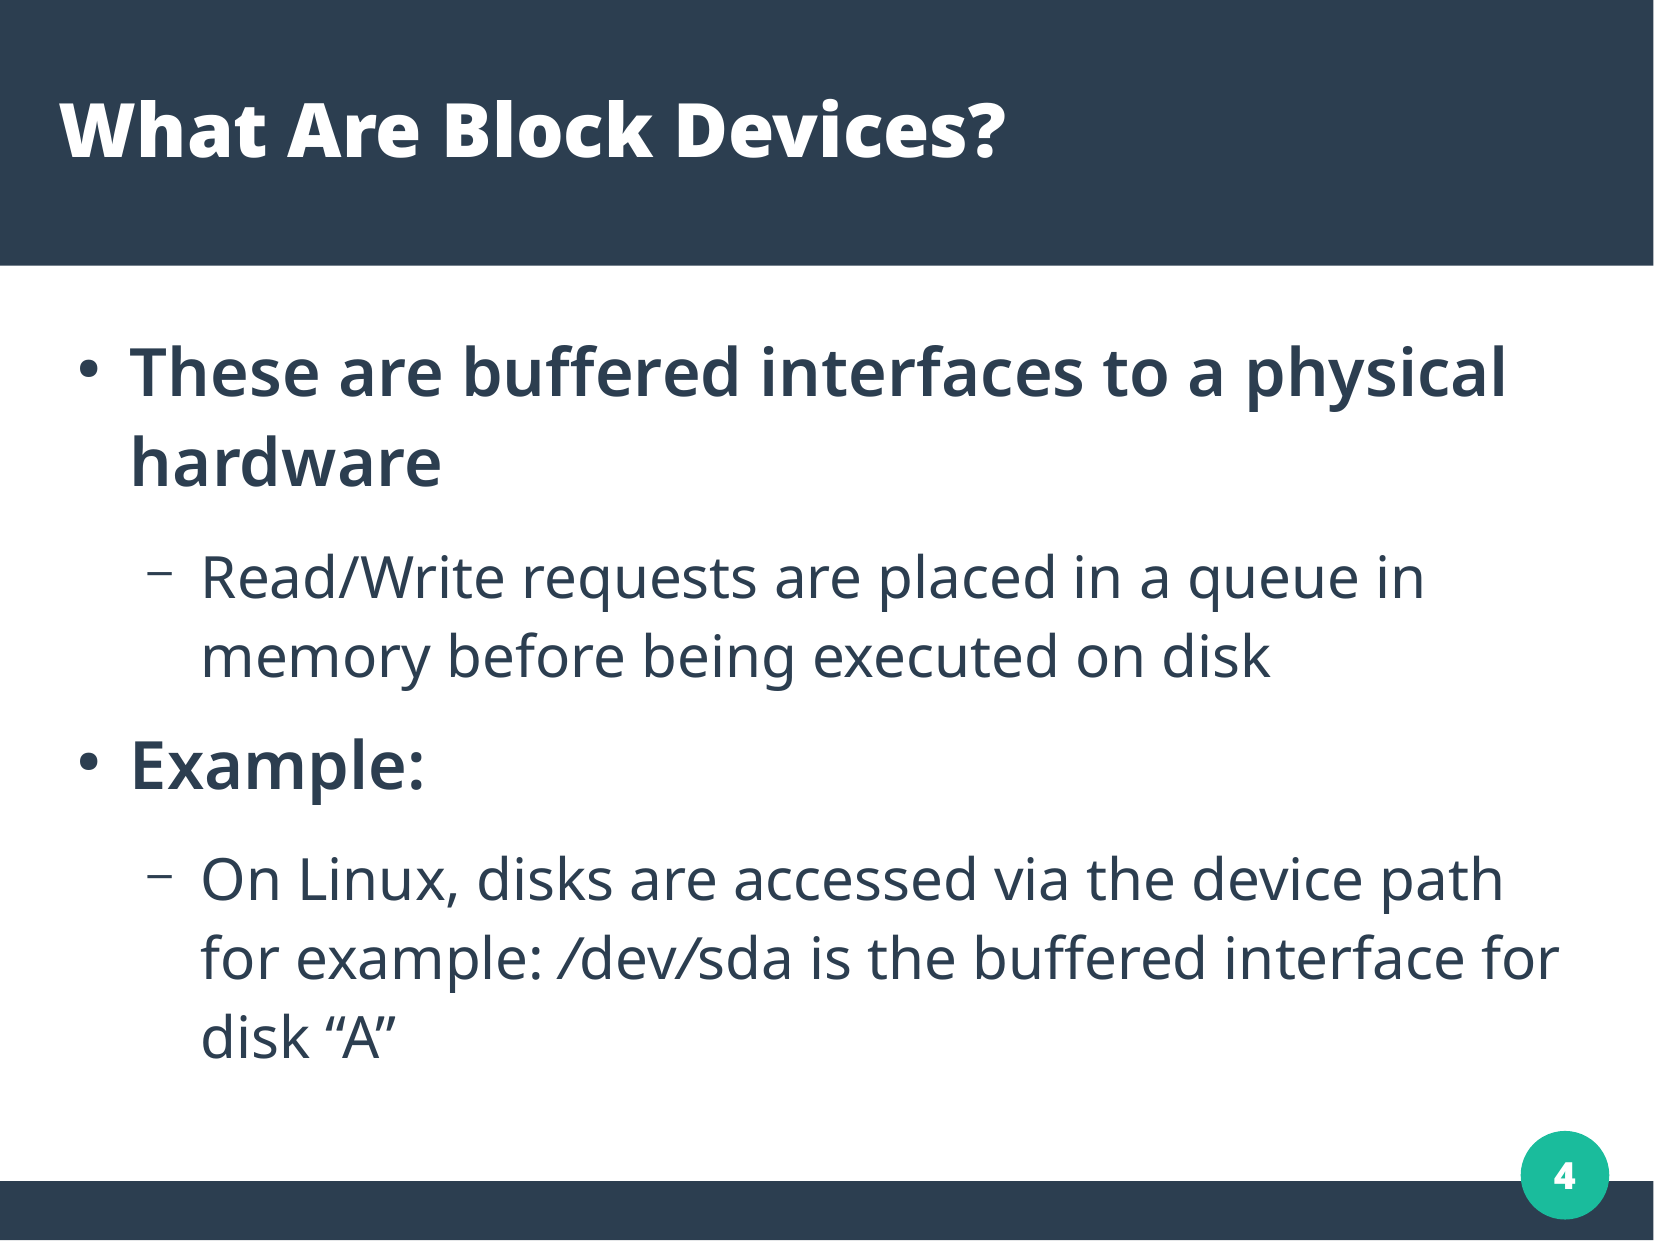

# What Are Block Devices?
These are buffered interfaces to a physical hardware
Read/Write requests are placed in a queue in memory before being executed on disk
Example:
On Linux, disks are accessed via the device path for example: /dev/sda is the buffered interface for disk “A”
4